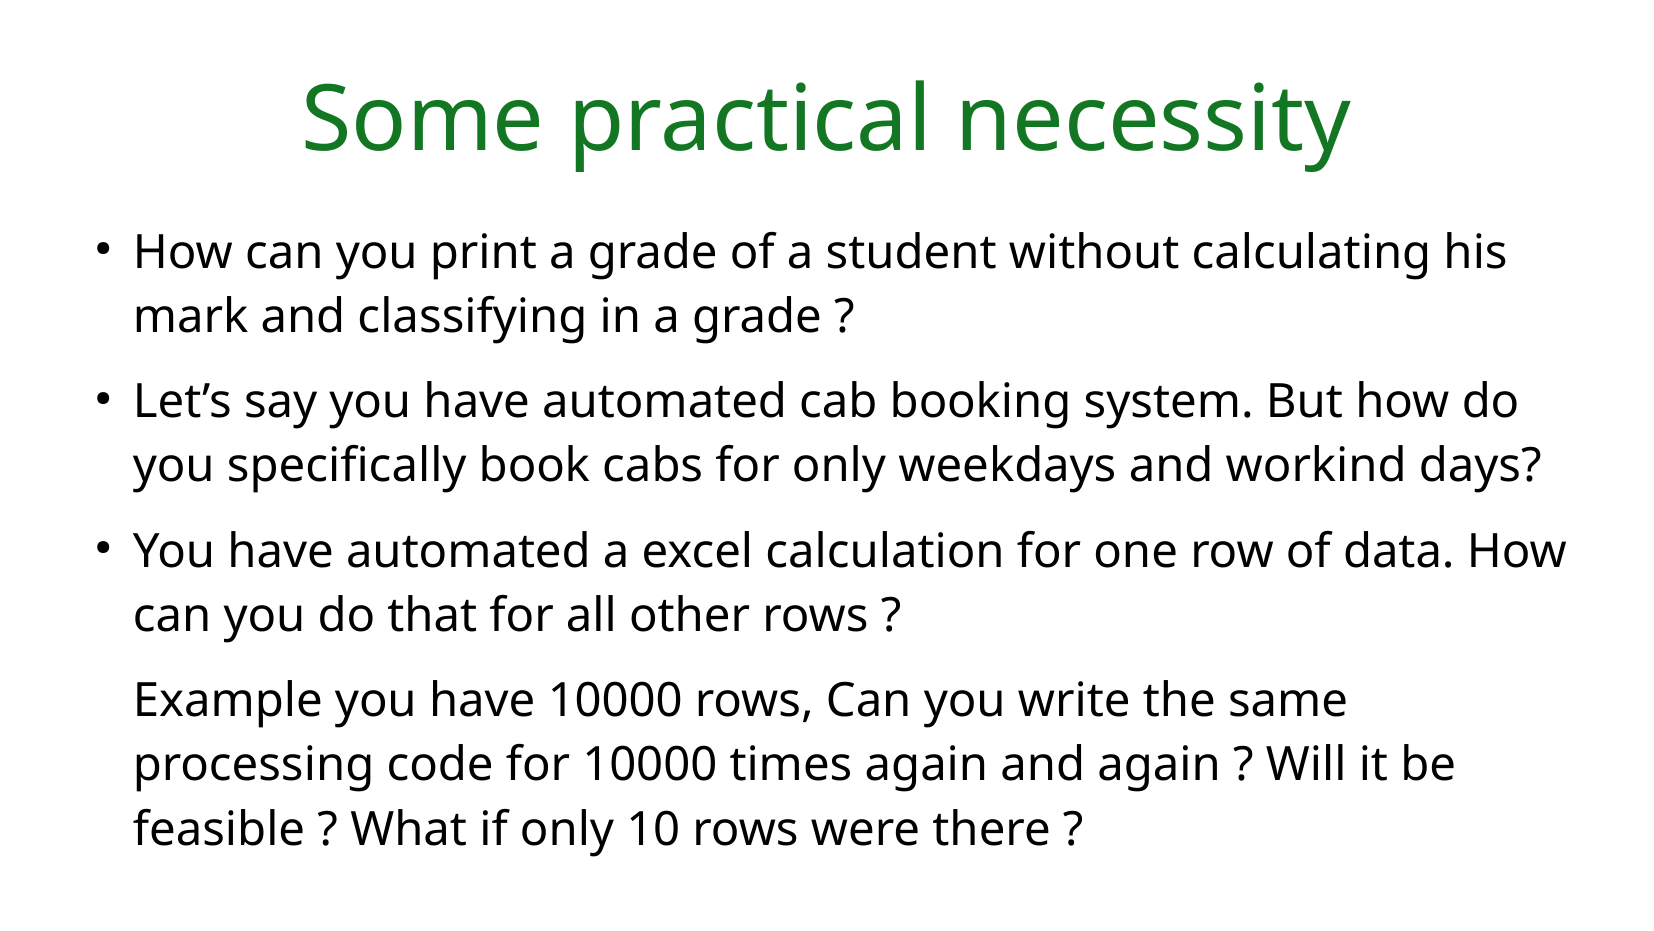

# Some practical necessity
How can you print a grade of a student without calculating his mark and classifying in a grade ?
Let’s say you have automated cab booking system. But how do you specifically book cabs for only weekdays and workind days?
You have automated a excel calculation for one row of data. How can you do that for all other rows ?
Example you have 10000 rows, Can you write the same processing code for 10000 times again and again ? Will it be feasible ? What if only 10 rows were there ?